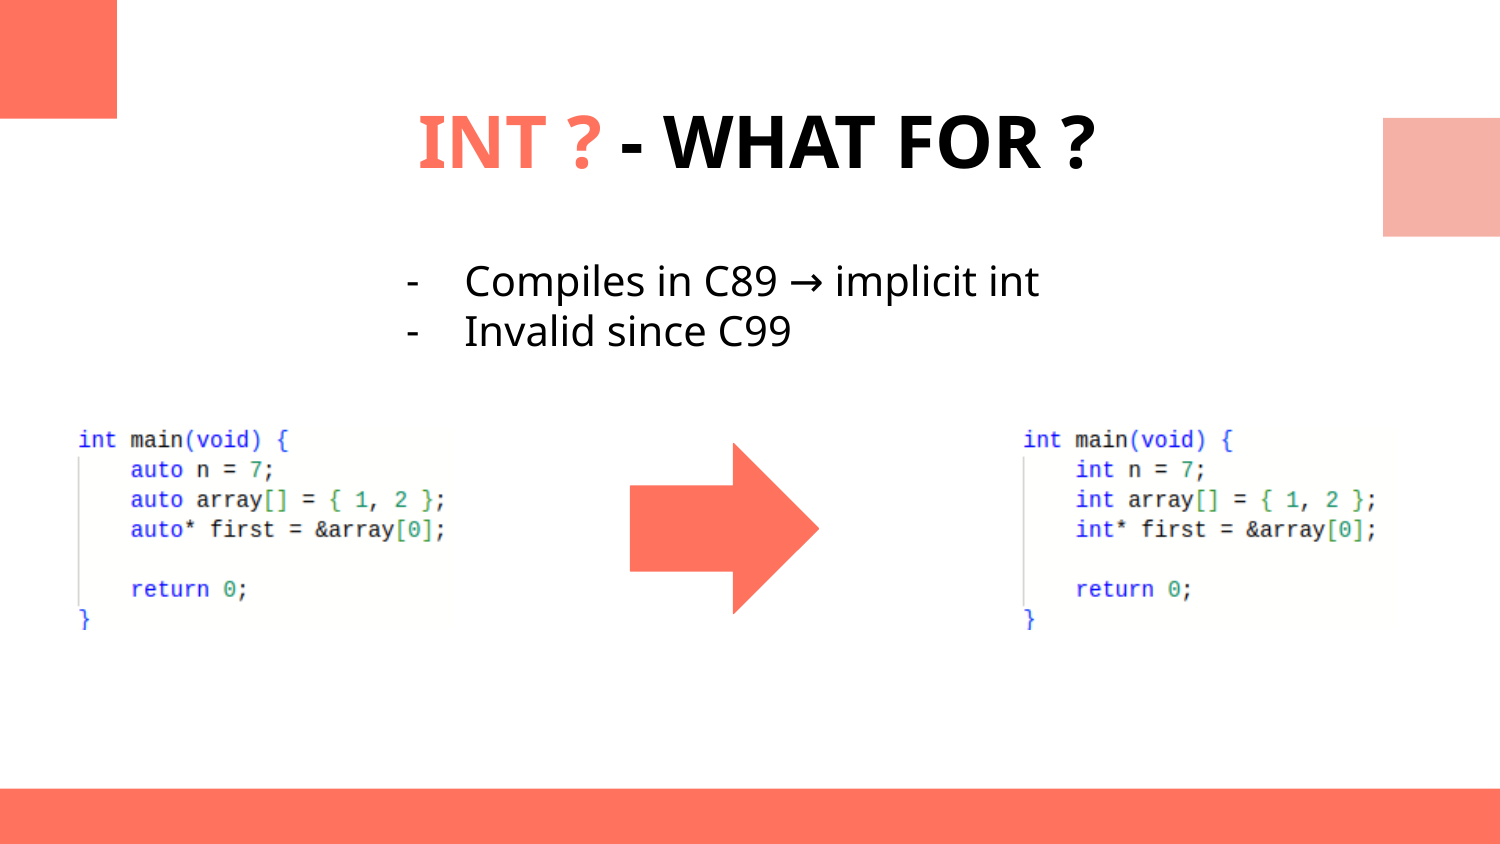

# INT ? - WHAT FOR ?
Compiles in C89 → implicit int
Invalid since C99